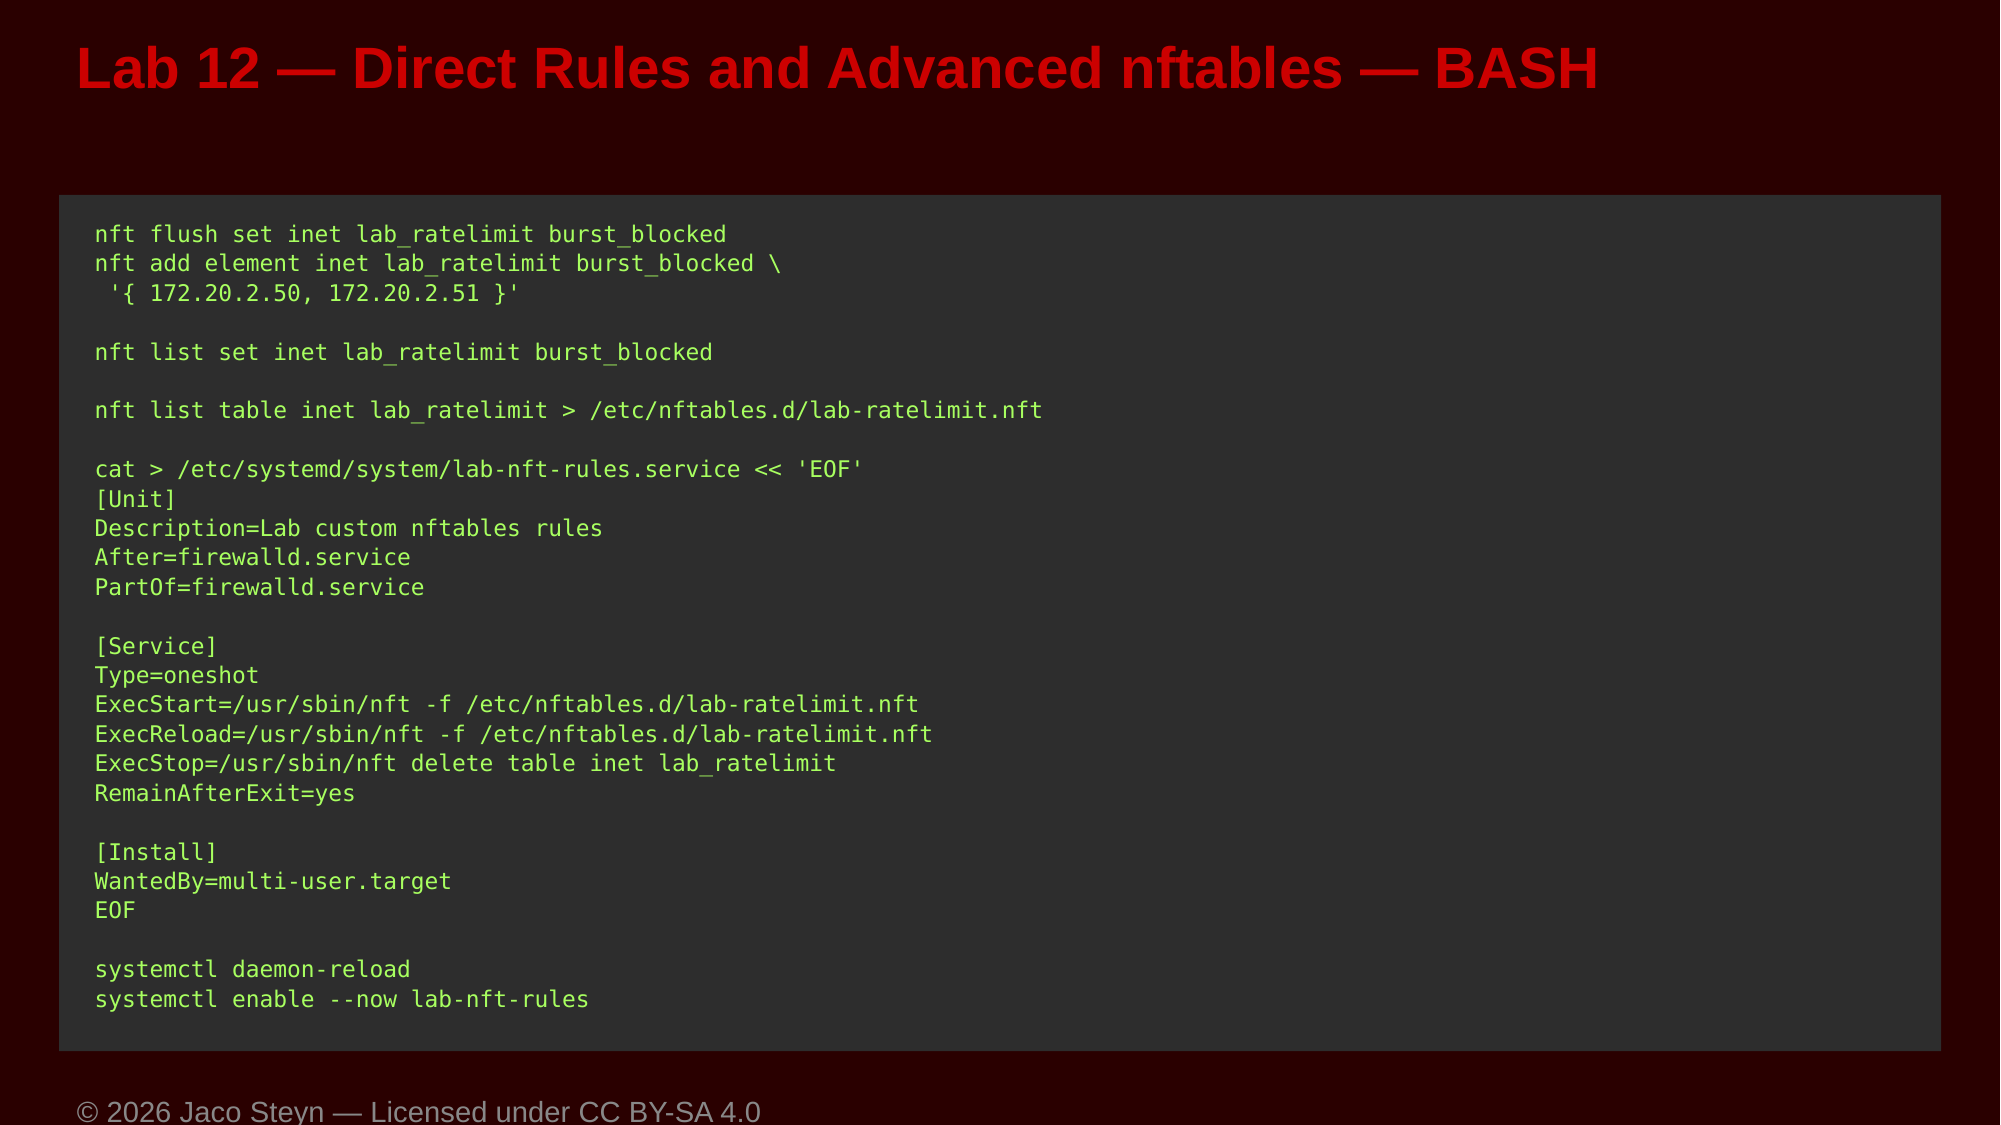

Lab 12 — Direct Rules and Advanced nftables — BASH
nft flush set inet lab_ratelimit burst_blocked
nft add element inet lab_ratelimit burst_blocked \
 '{ 172.20.2.50, 172.20.2.51 }'
nft list set inet lab_ratelimit burst_blocked
nft list table inet lab_ratelimit > /etc/nftables.d/lab-ratelimit.nft
cat > /etc/systemd/system/lab-nft-rules.service << 'EOF'
[Unit]
Description=Lab custom nftables rules
After=firewalld.service
PartOf=firewalld.service
[Service]
Type=oneshot
ExecStart=/usr/sbin/nft -f /etc/nftables.d/lab-ratelimit.nft
ExecReload=/usr/sbin/nft -f /etc/nftables.d/lab-ratelimit.nft
ExecStop=/usr/sbin/nft delete table inet lab_ratelimit
RemainAfterExit=yes
[Install]
WantedBy=multi-user.target
EOF
systemctl daemon-reload
systemctl enable --now lab-nft-rules
© 2026 Jaco Steyn — Licensed under CC BY-SA 4.0